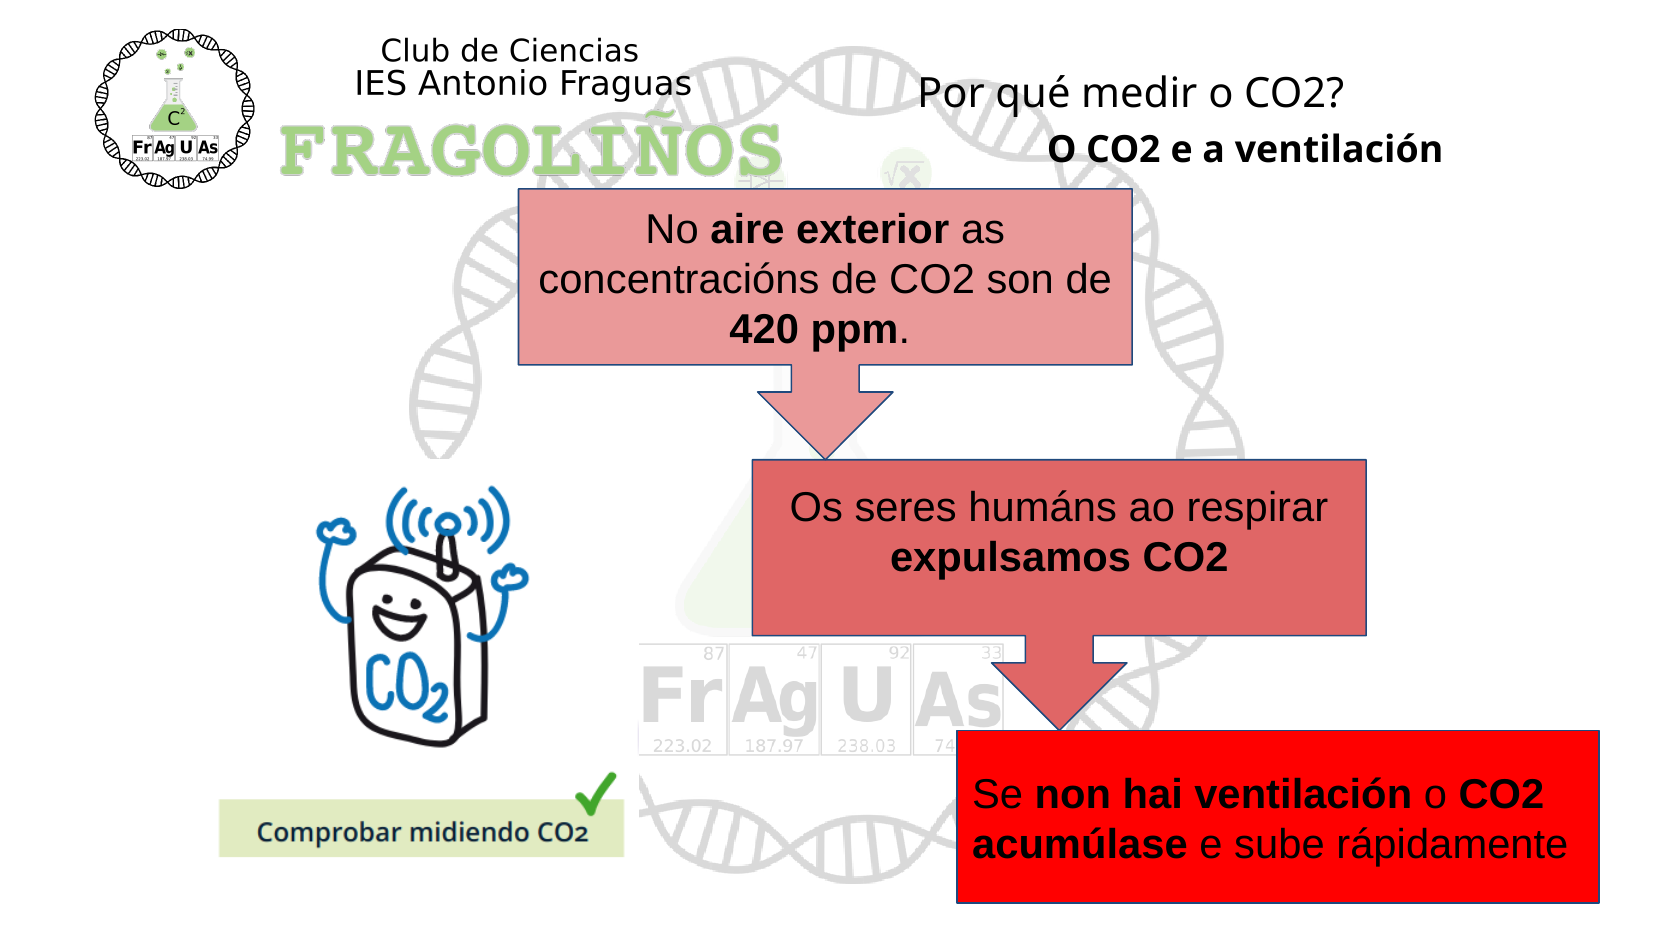

Por qué medir o CO2?
O CO2 e a ventilación
No aire exterior as concentracións de CO2 son de 420 ppm.
Os seres humáns ao respirar expulsamos CO2
Se non hai ventilación o CO2 acumúlase e sube rápidamente